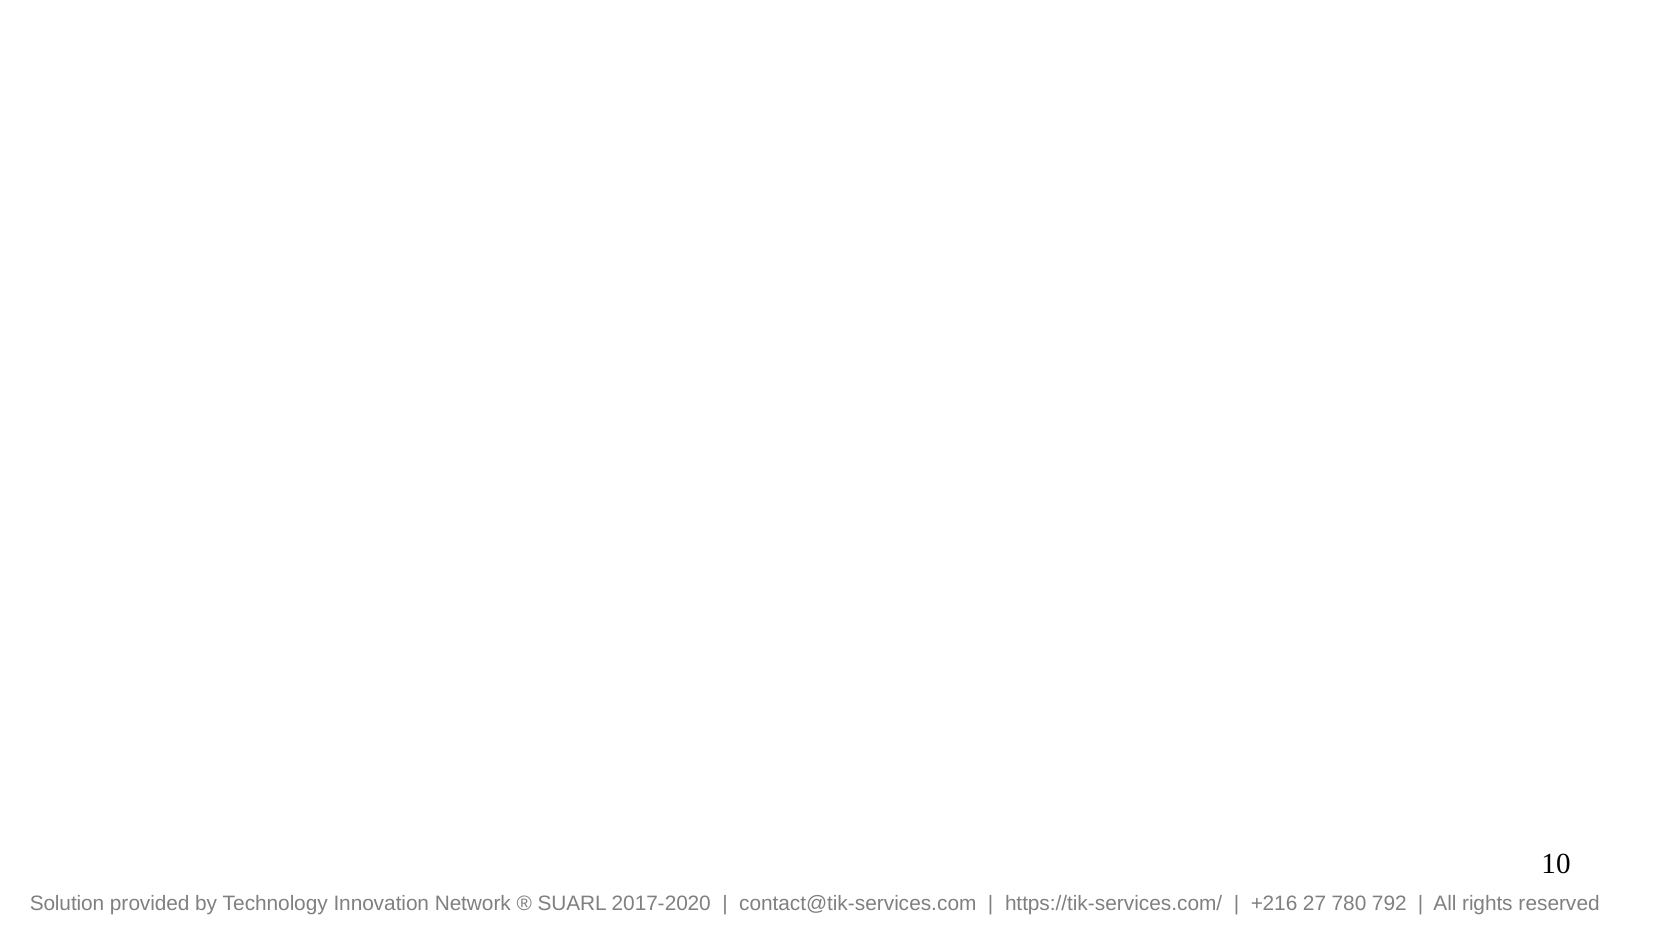

10
Solution provided by Technology Innovation Network ® SUARL 2017-2020 | contact@tik-services.com | https://tik-services.com/ | +216 27 780 792 | All rights reserved